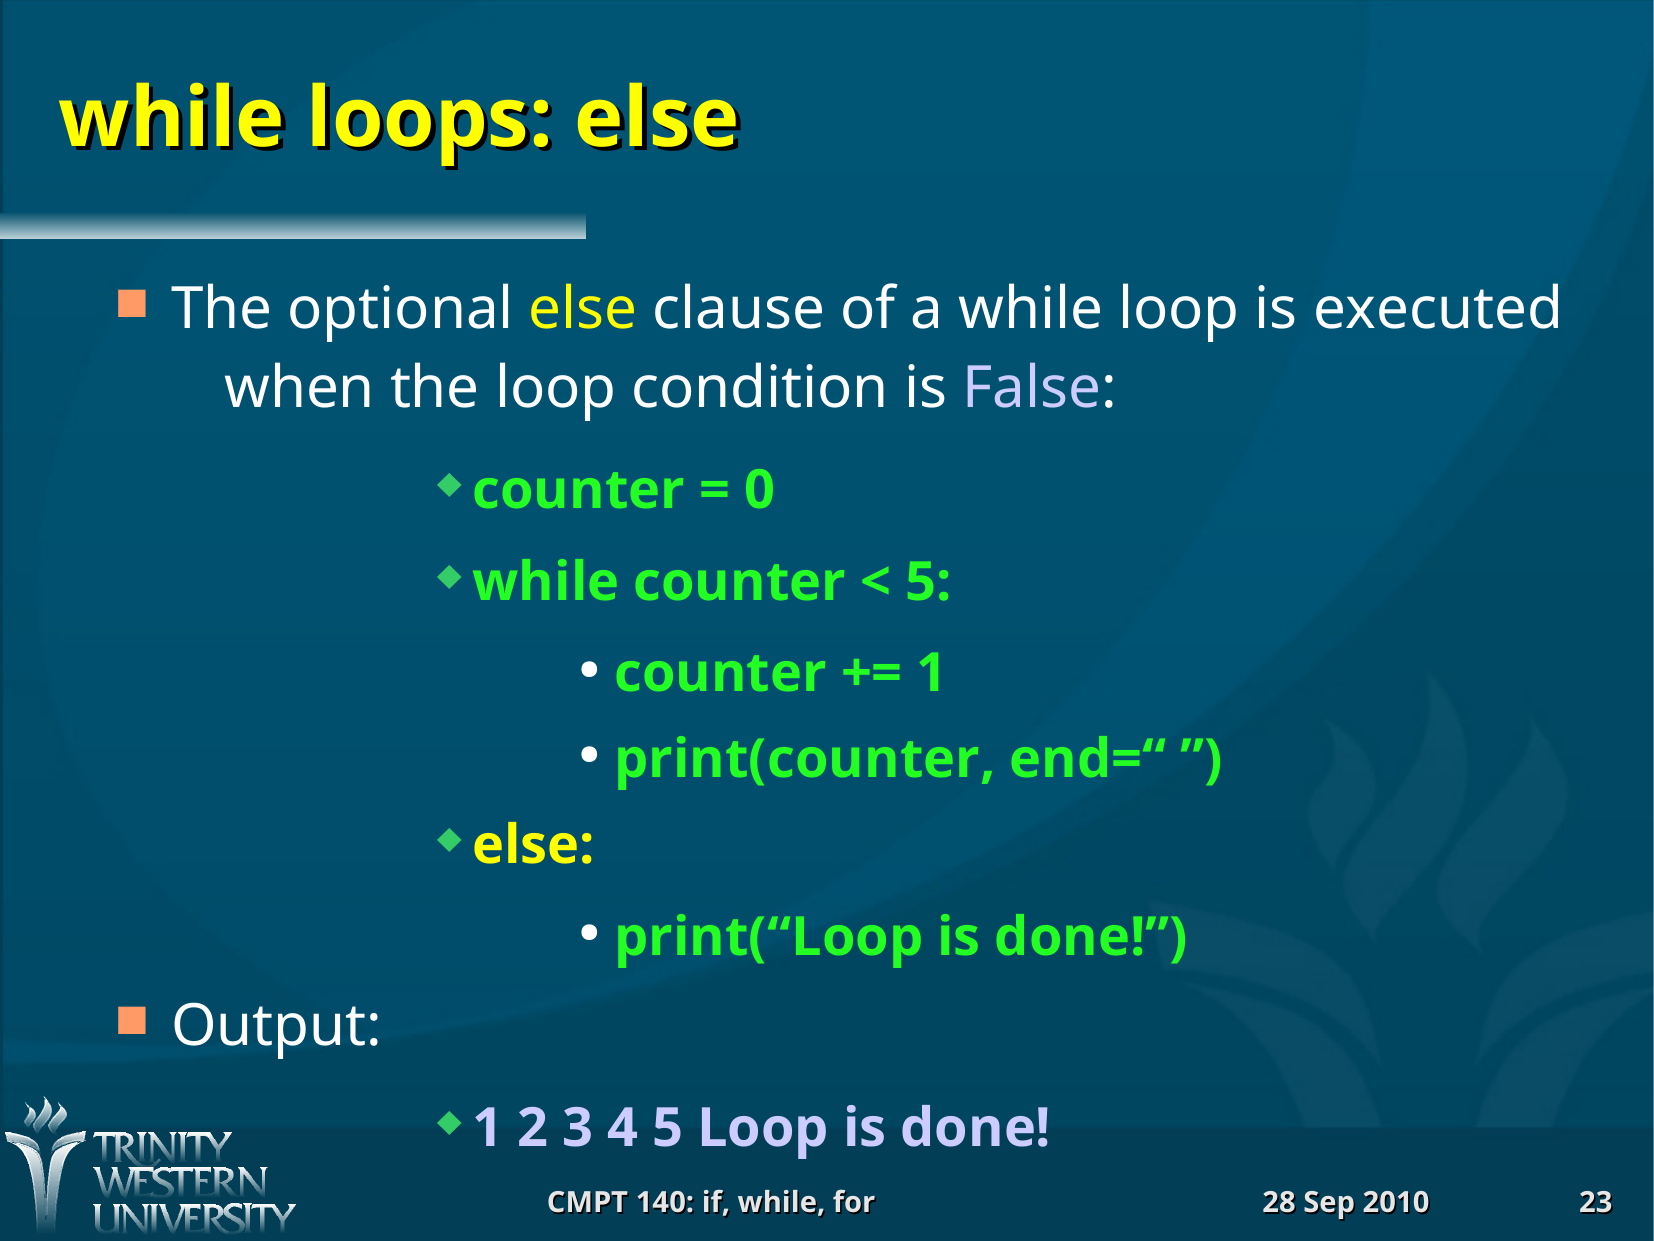

# while loops: else
The optional else clause of a while loop is executed when the loop condition is False:
counter = 0
while counter < 5:
counter += 1
print(counter, end=“ ”)
else:
print(“Loop is done!”)
Output:
1 2 3 4 5 Loop is done!
CMPT 140: if, while, for
28 Sep 2010
23